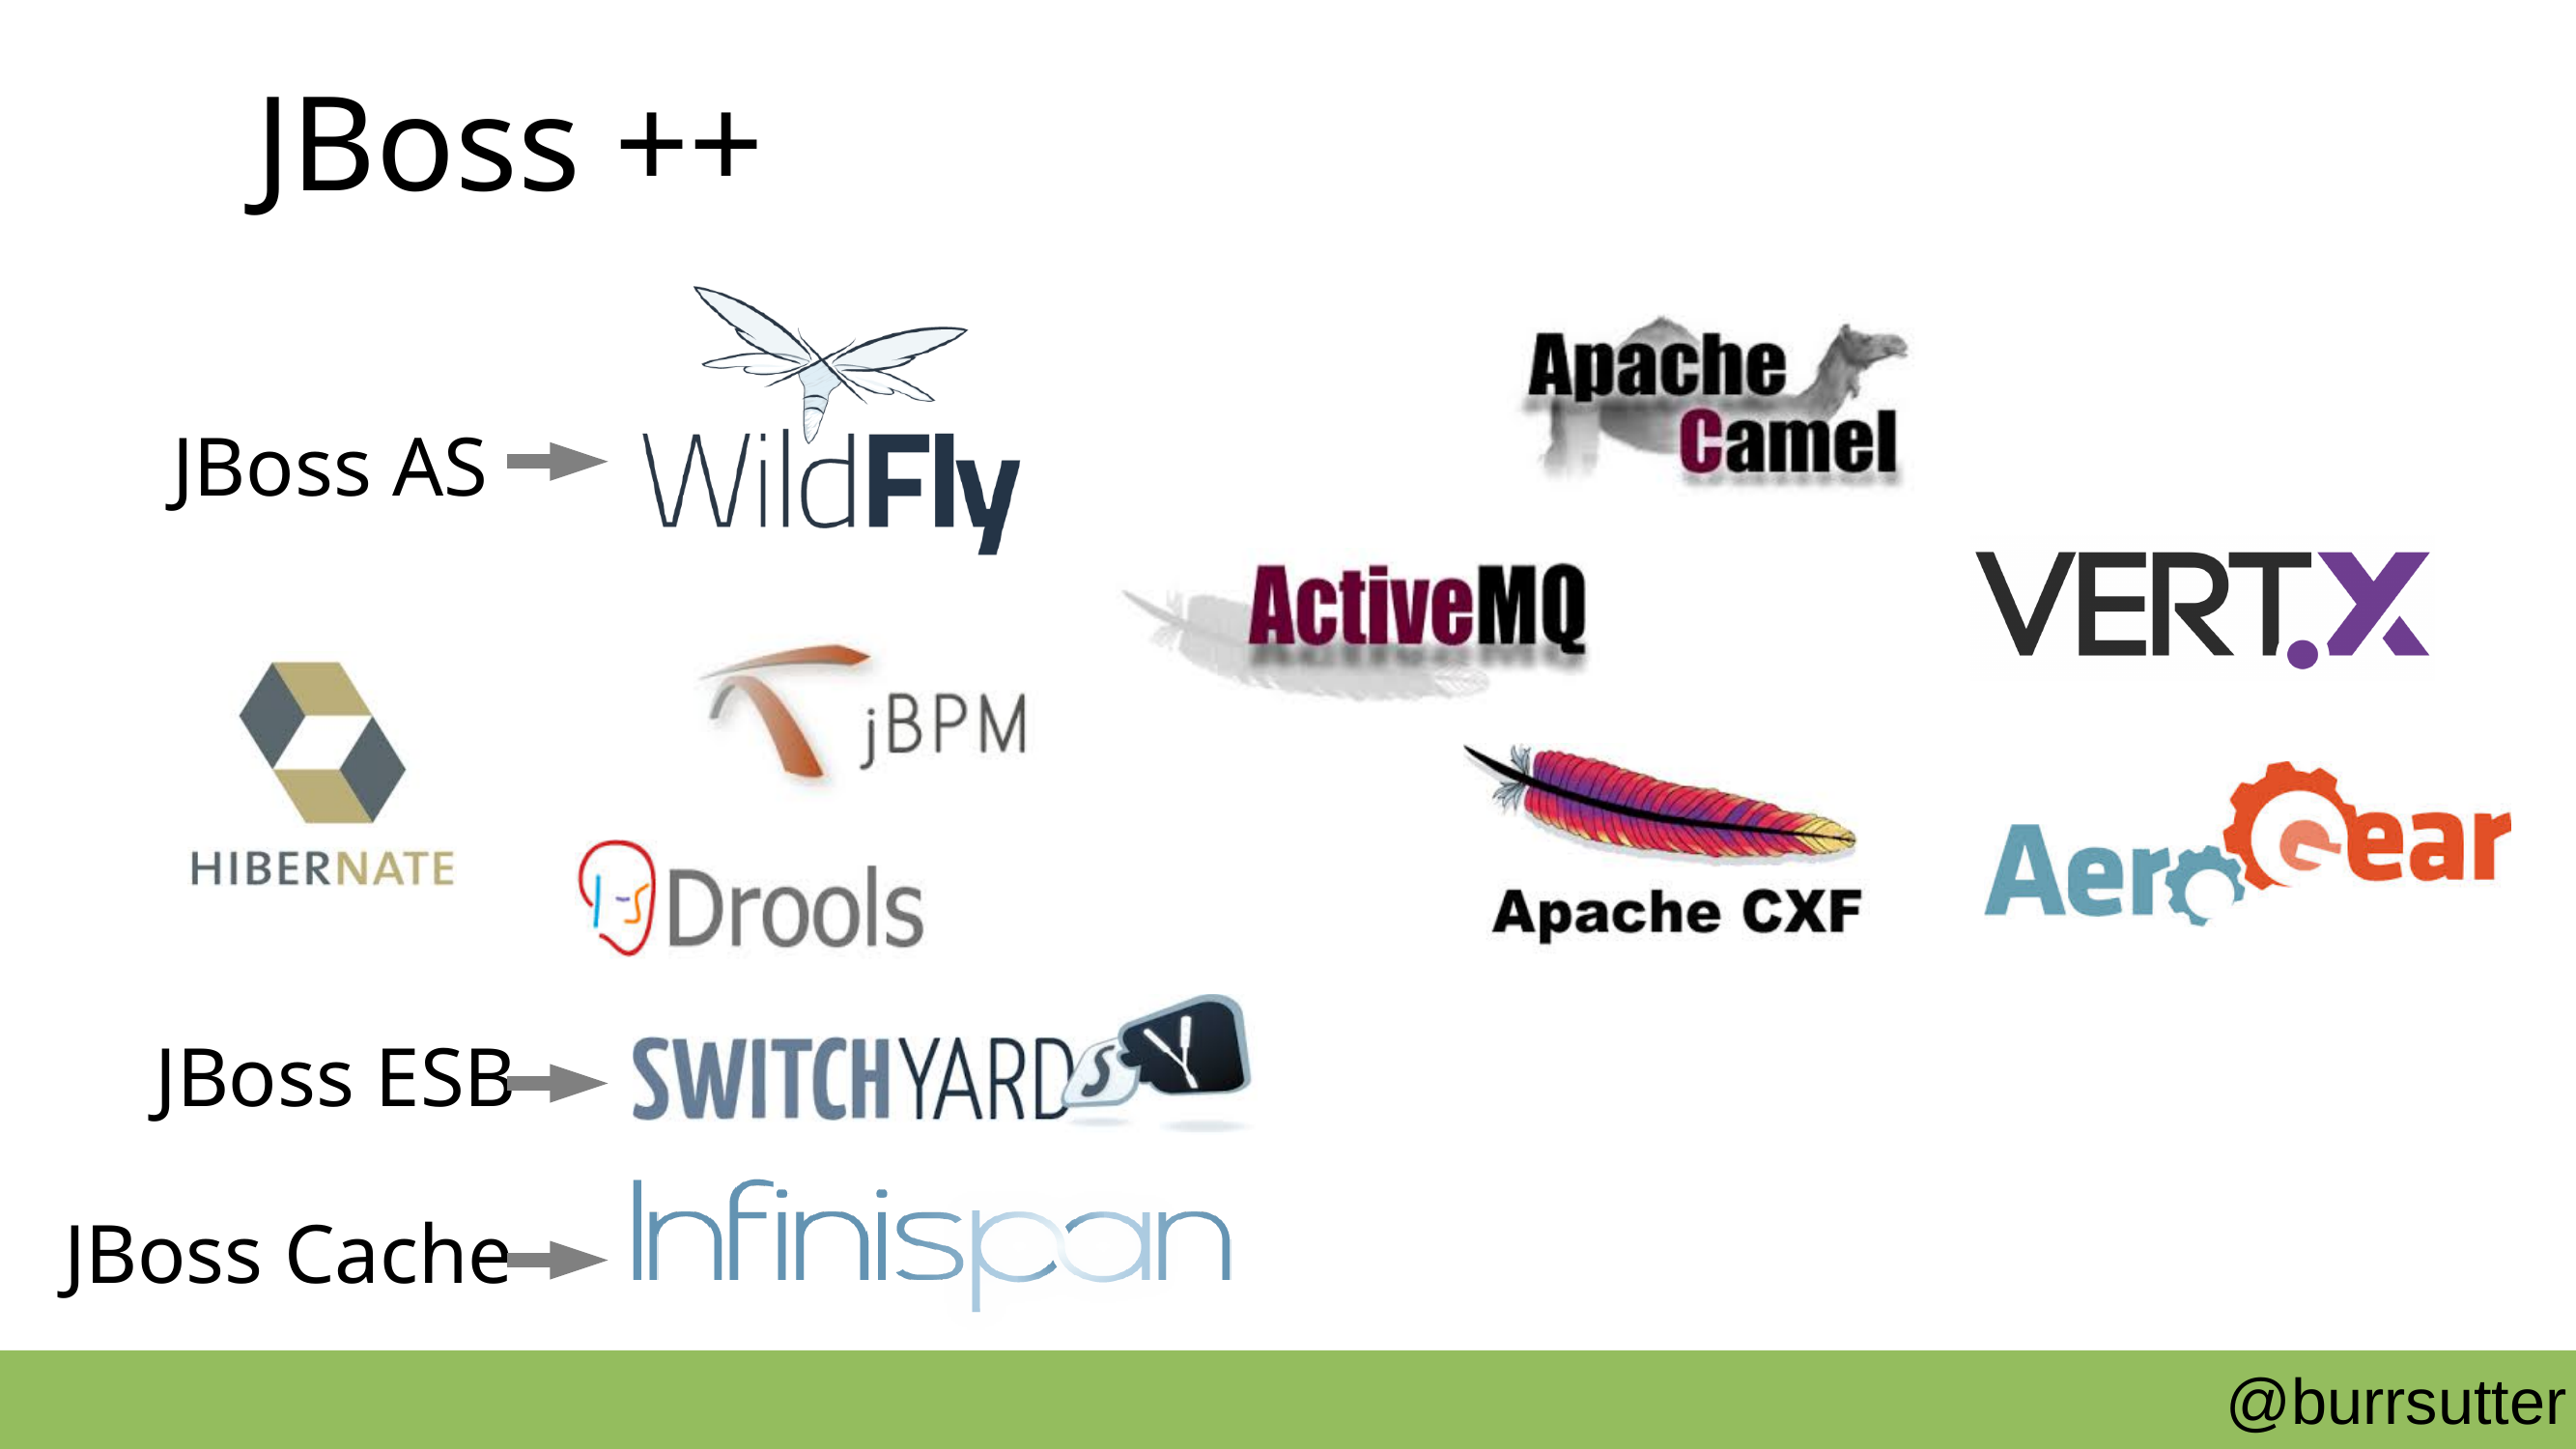

# JBoss ++
JBoss AS
JBoss ESB
JBoss Cache